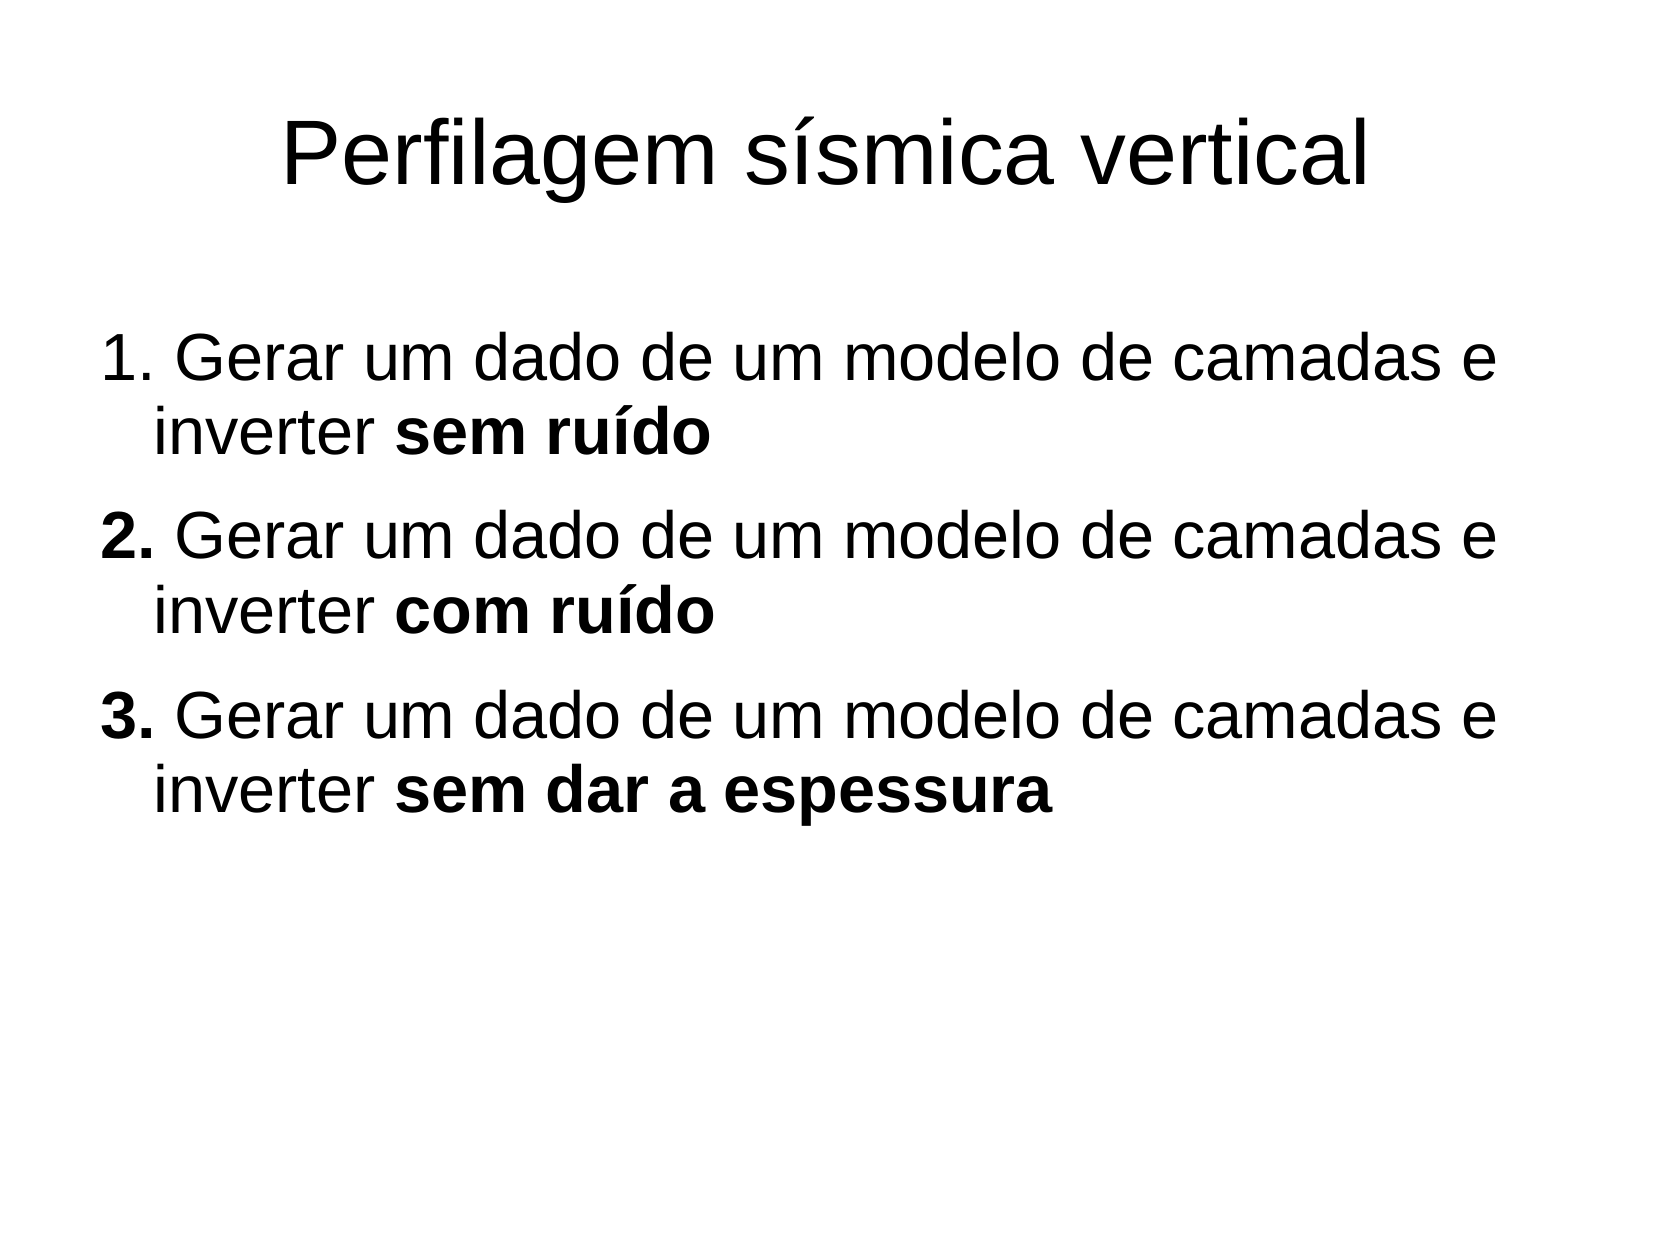

# Perfilagem sísmica vertical
 Gerar um dado de um modelo de camadas e inverter sem ruído
 Gerar um dado de um modelo de camadas e inverter com ruído
 Gerar um dado de um modelo de camadas e inverter sem dar a espessura